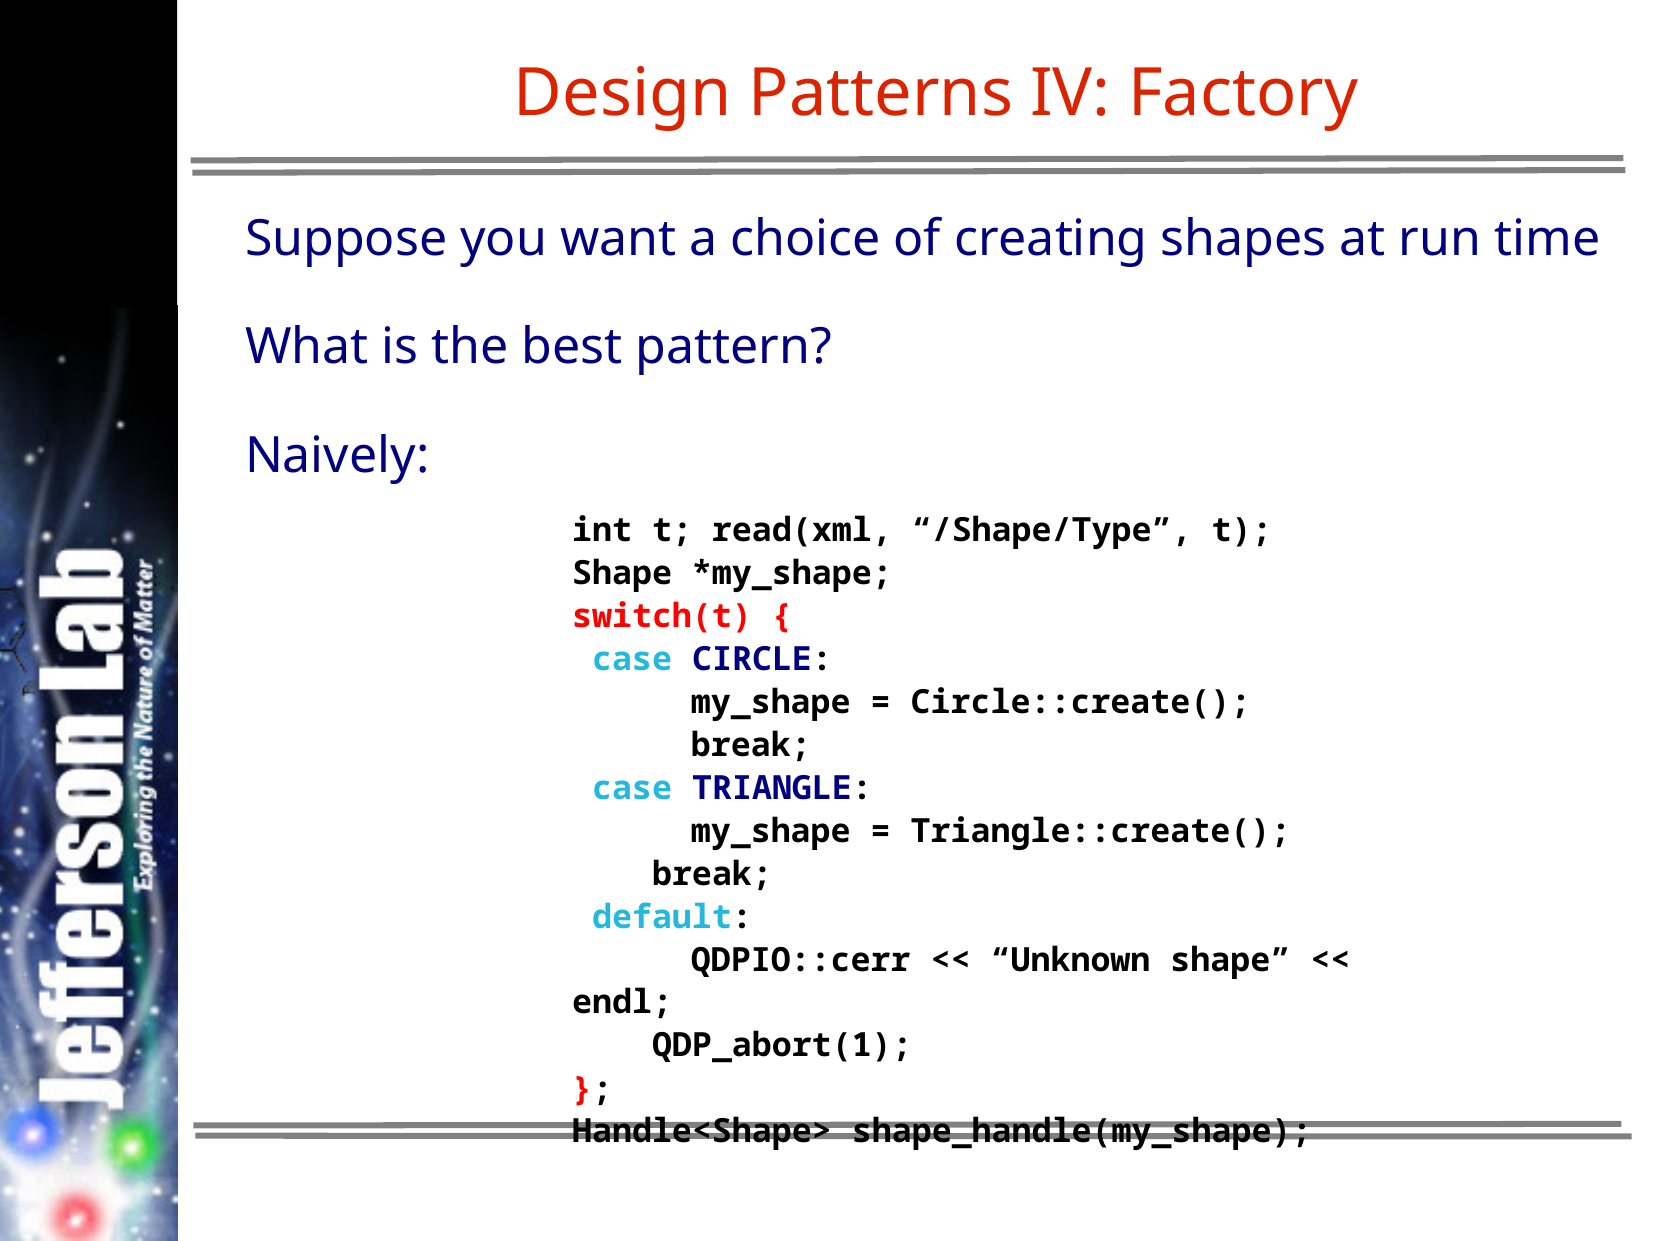

# Design Patterns IV: Factory
Suppose you want a choice of creating shapes at run time
What is the best pattern?
Naively:
int t; read(xml, “/Shape/Type”, t);
Shape *my_shape;
switch(t) {
 case CIRCLE:
	my_shape = Circle::create();
	break;
 case TRIANGLE:
	my_shape = Triangle::create();
 break;
 default:
	QDPIO::cerr << “Unknown shape” << endl;
 QDP_abort(1);
};
Handle<Shape> shape_handle(my_shape);